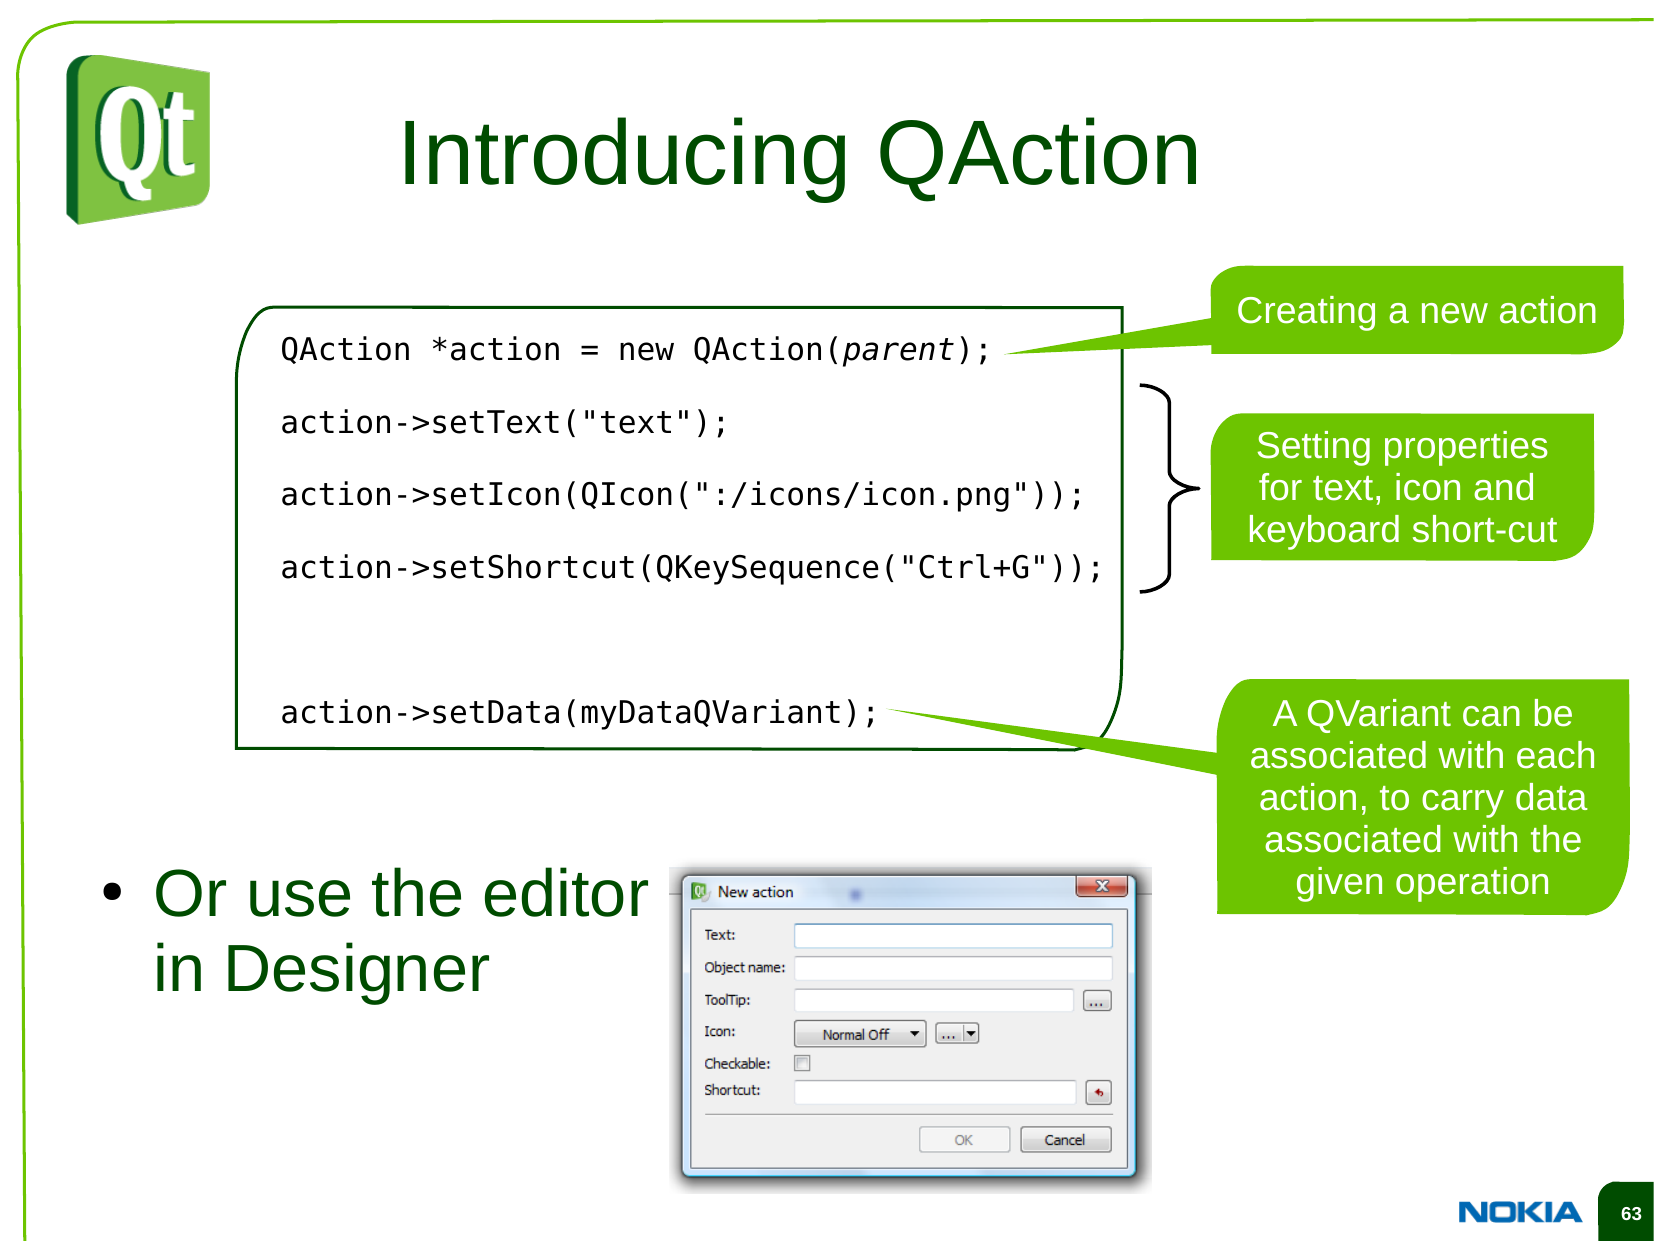

# Introducing QAction
Creating a new action
QAction *action = new QAction(parent);
action->setText("text");
action->setIcon(QIcon(":/icons/icon.png"));
action->setShortcut(QKeySequence("Ctrl+G"));
action->setData(myDataQVariant);
Setting properties
for text, icon and
keyboard short-cut
A QVariant can be
associated with each
action, to carry data
associated with the
given operation
Or use the editor
in Designer